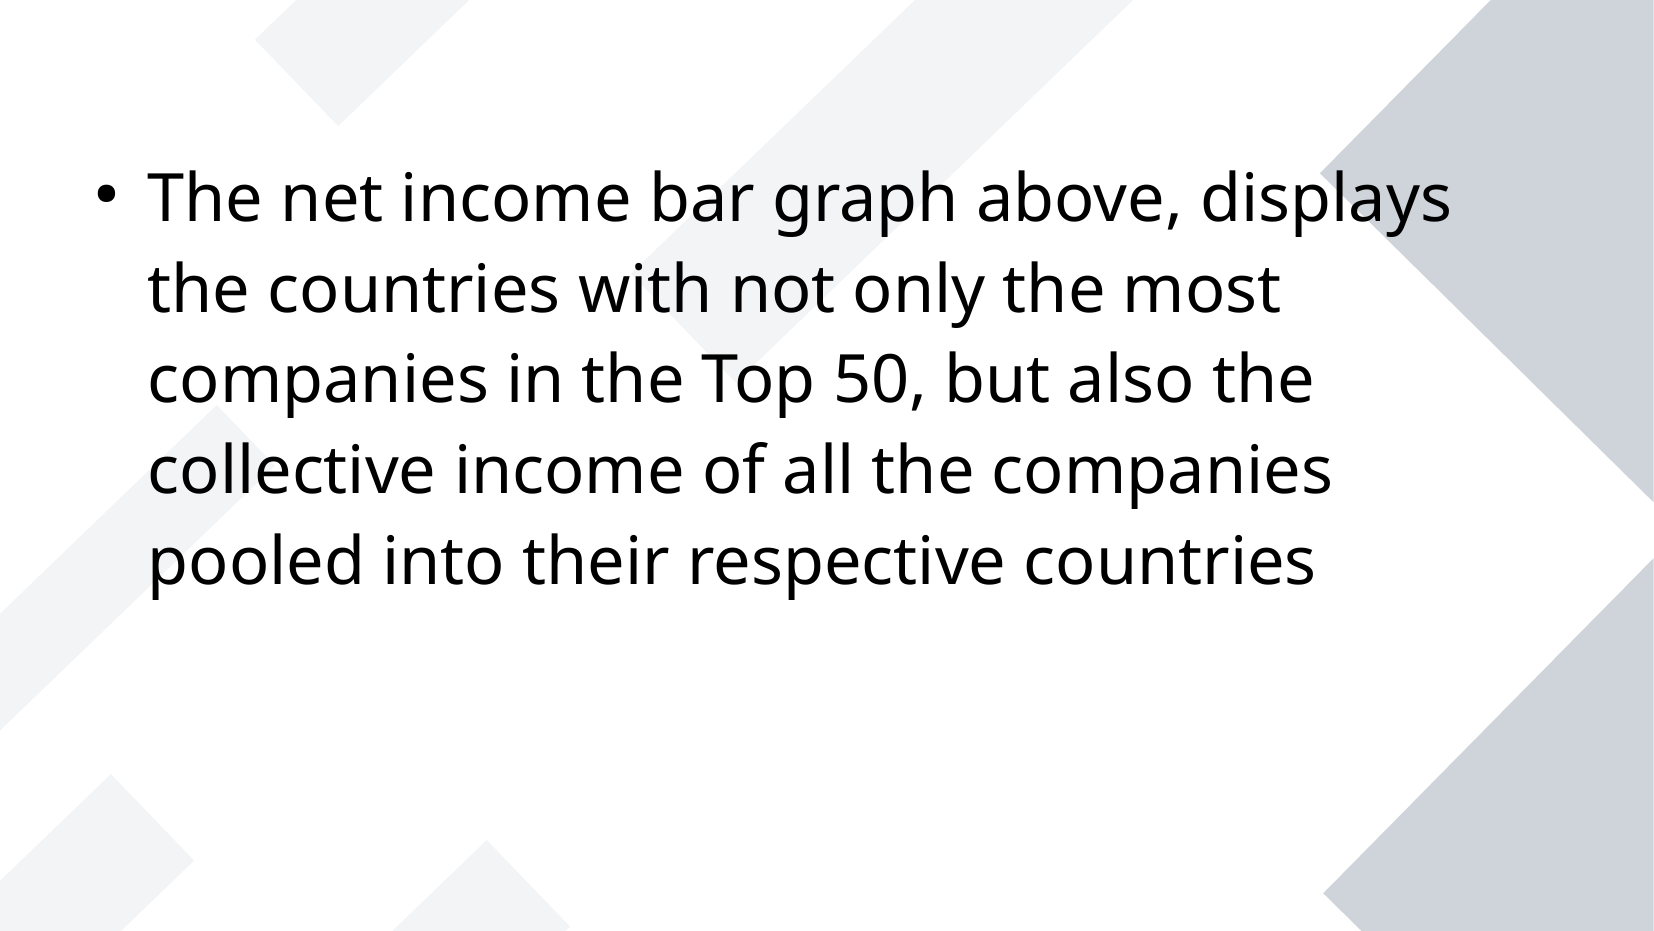

# The net income bar graph above, displays the countries with not only the most companies in the Top 50, but also the collective income of all the companies pooled into their respective countries